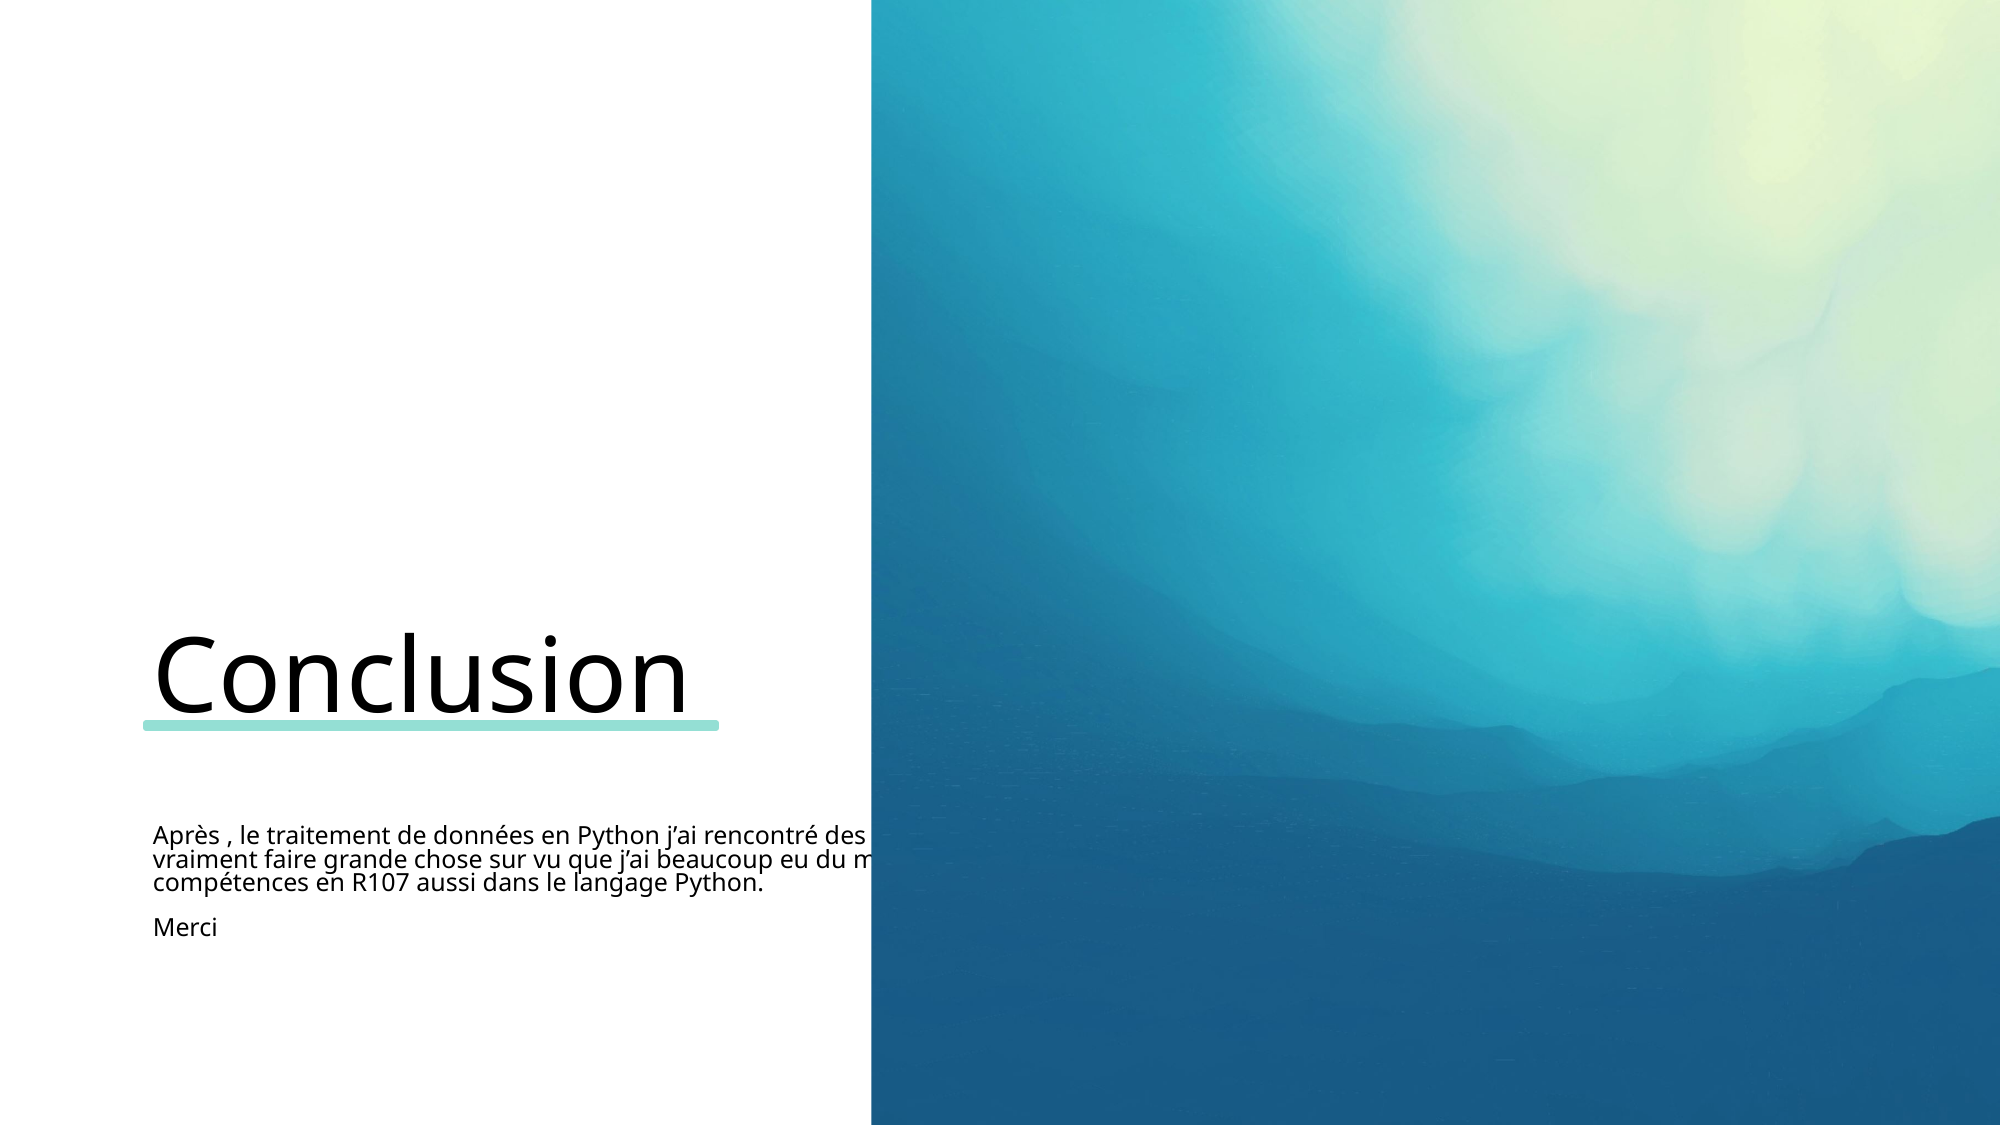

# Conclusion
Après , le traitement de données en Python j’ai rencontré des problèmes que je n’ai pas pu régler notamment le fichier Excel que j’ai pas pu vraiment faire grande chose sur vu que j’ai beaucoup eu du mal même avec le TP1 concernent le fichier Excel et par manque aussi de compétences en R107 aussi dans le langage Python.
Merci